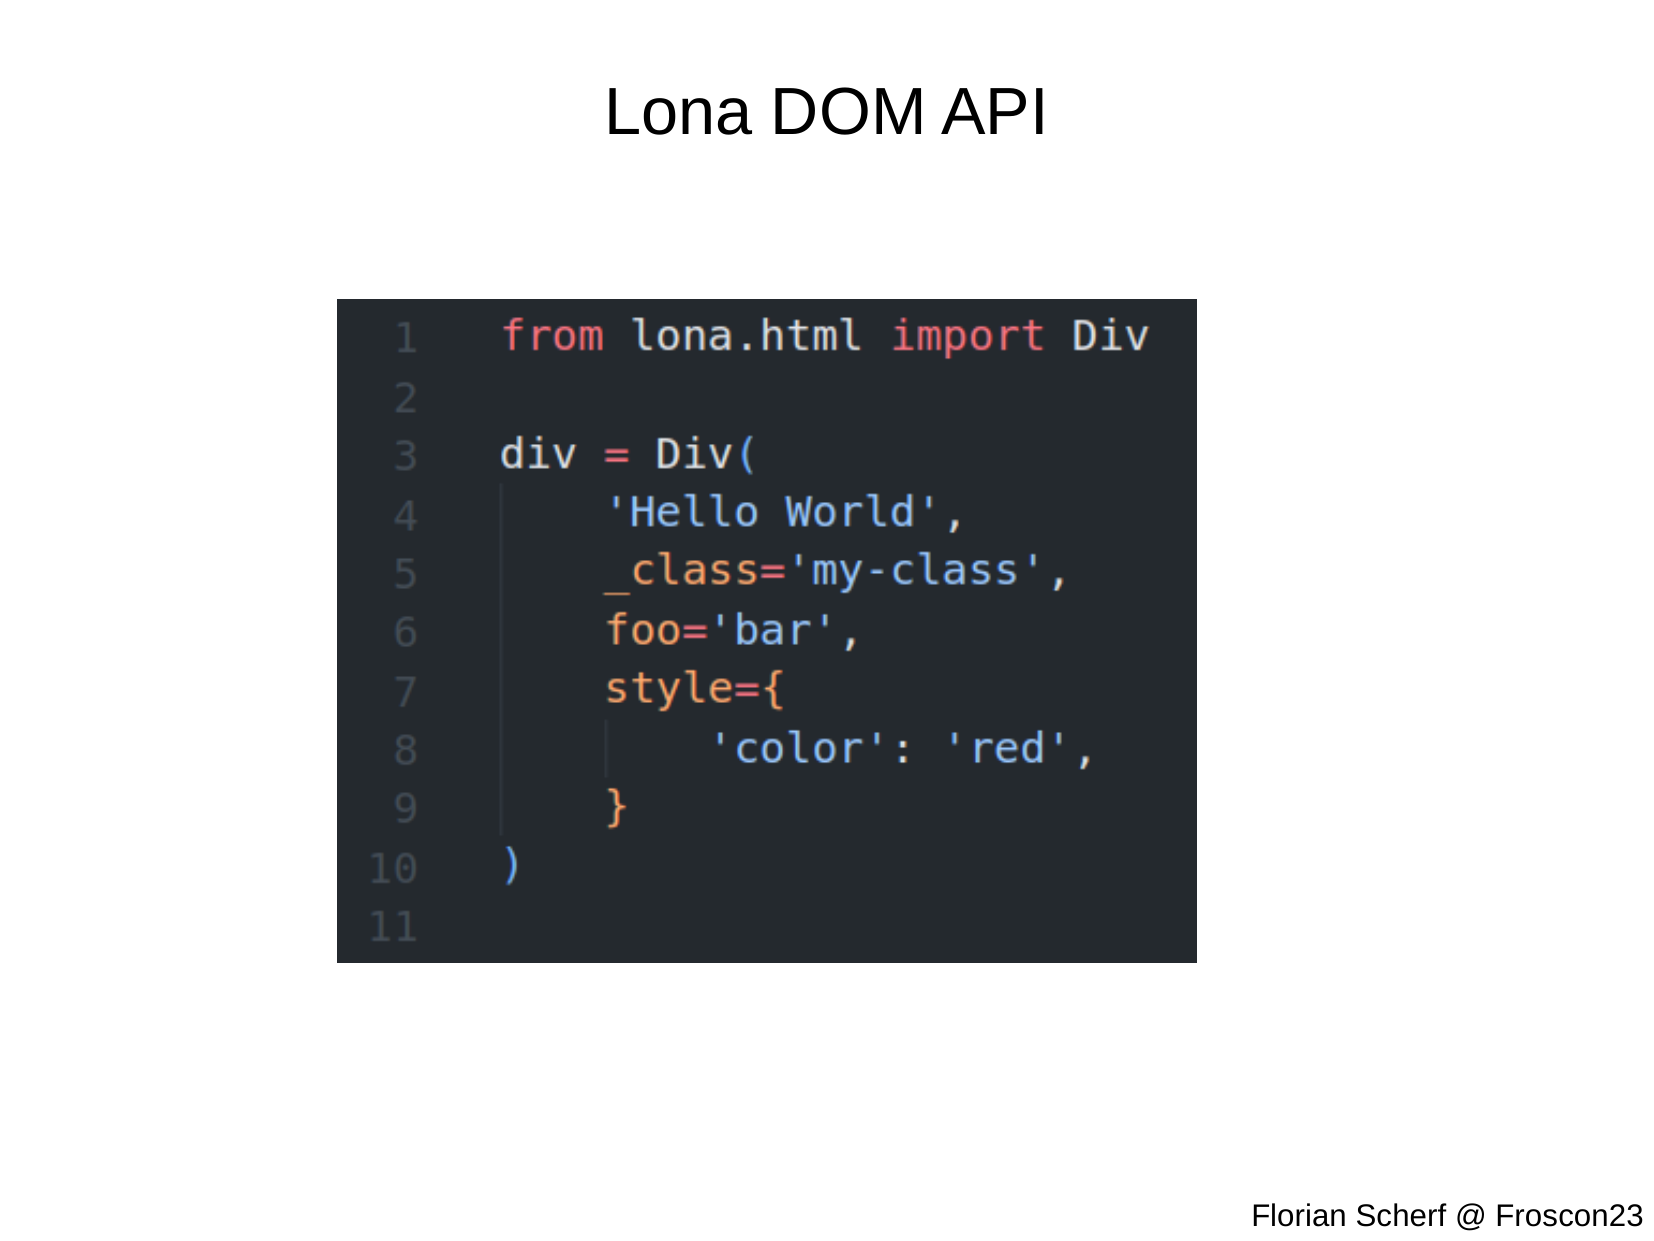

# Lona DOM API
Florian Scherf @ Froscon23